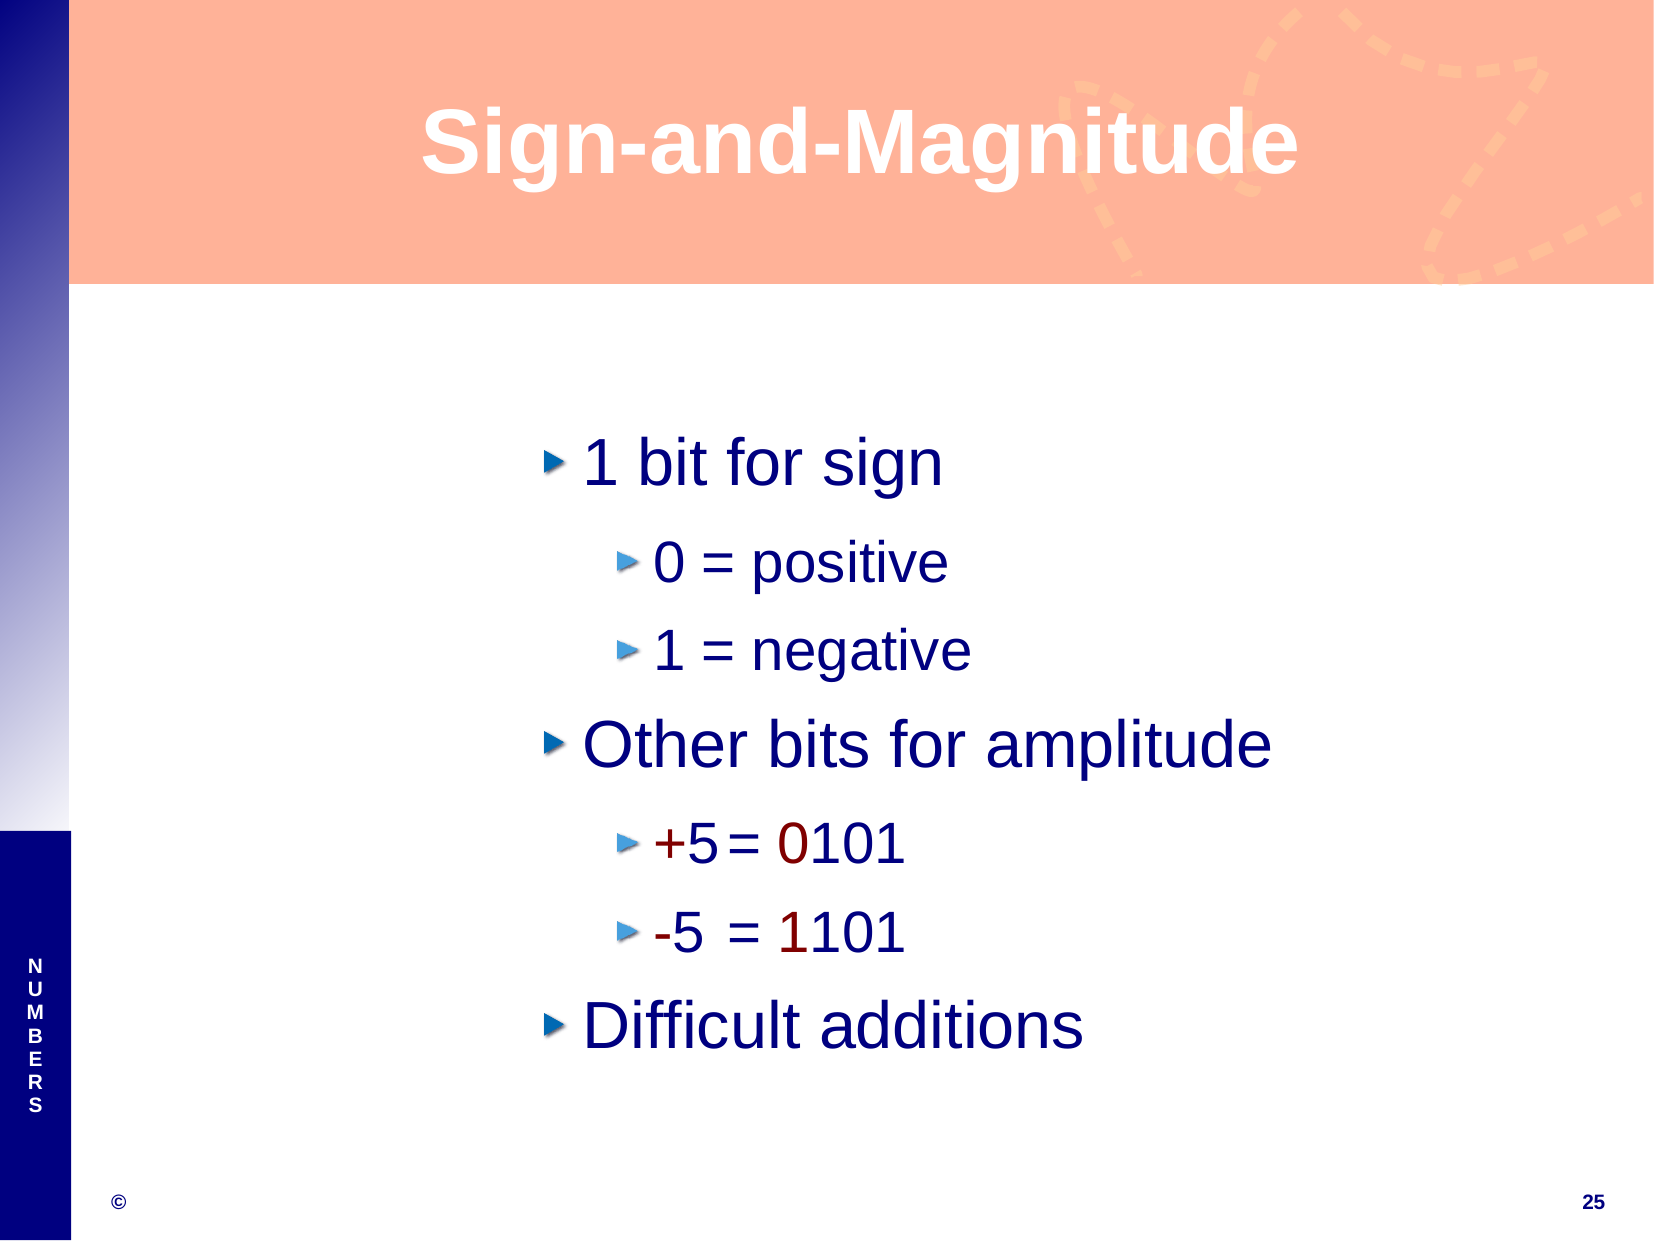

# Sign-and-Magnitude
1 bit for sign
0 = positive
1 = negative
Other bits for amplitude
+5	= 0101
-5	= 1101
Difficult additions
N
U
M
B
E
R
S